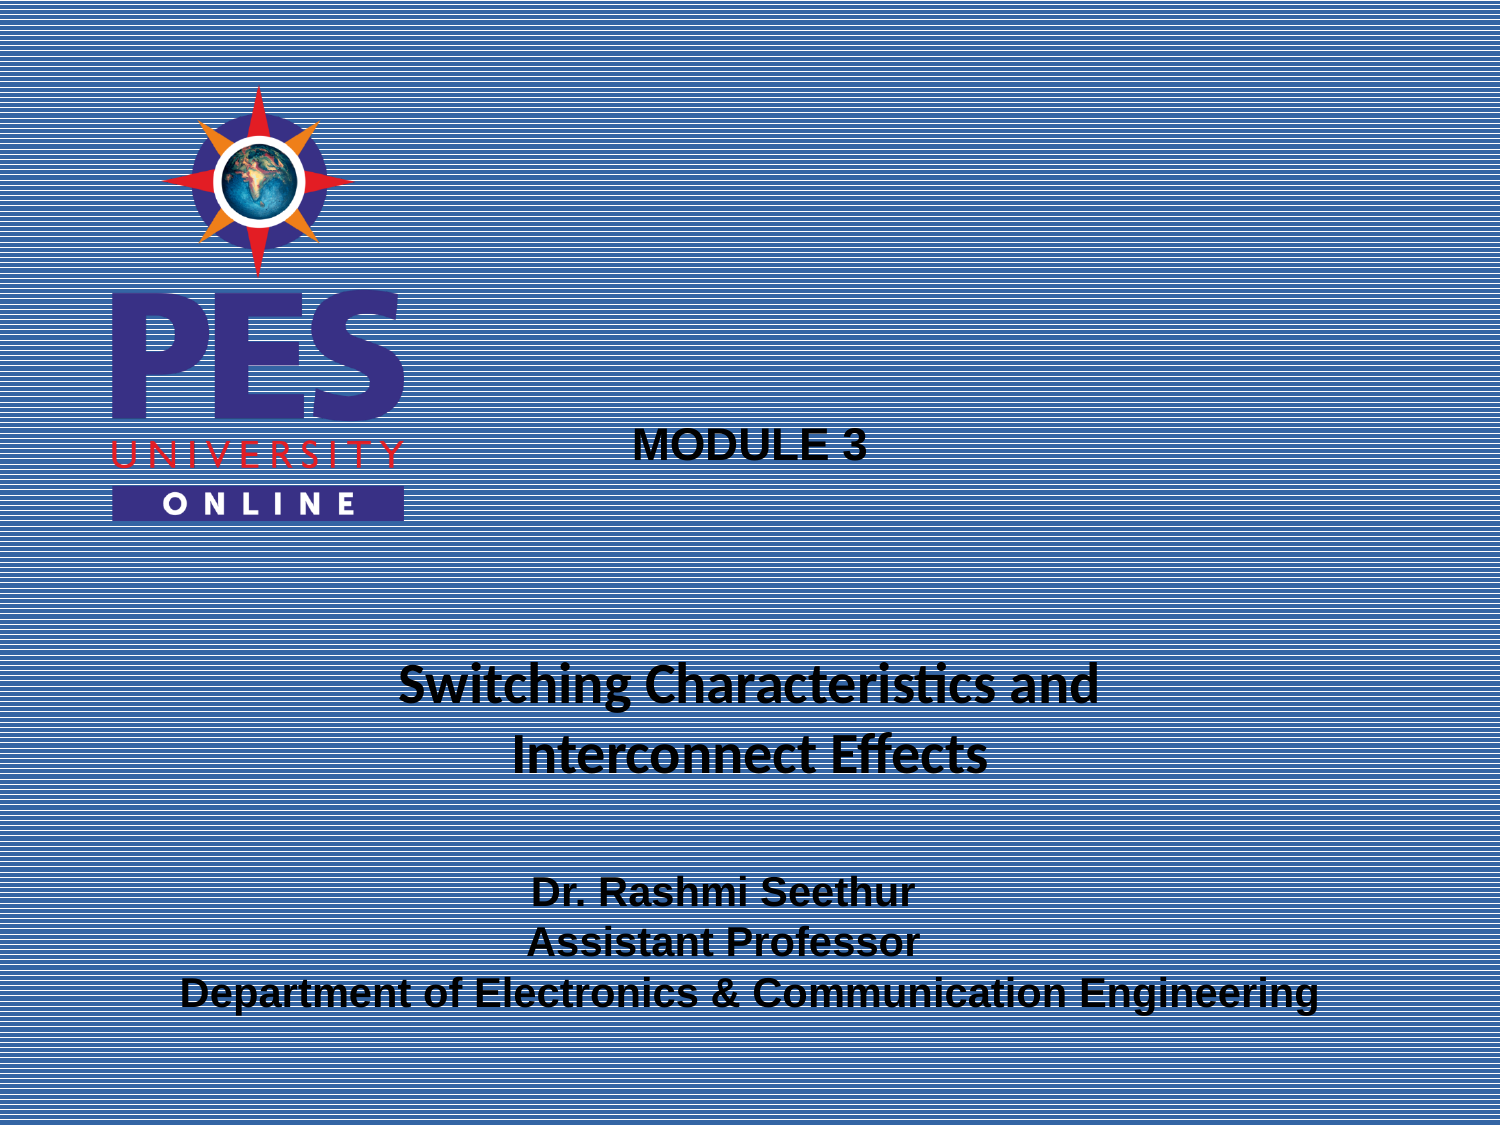

# MODULE 3
Switching Characteristics and Interconnect Effects
Dr. Rashmi Seethur
Assistant Professor
Department of Electronics & Communication Engineering